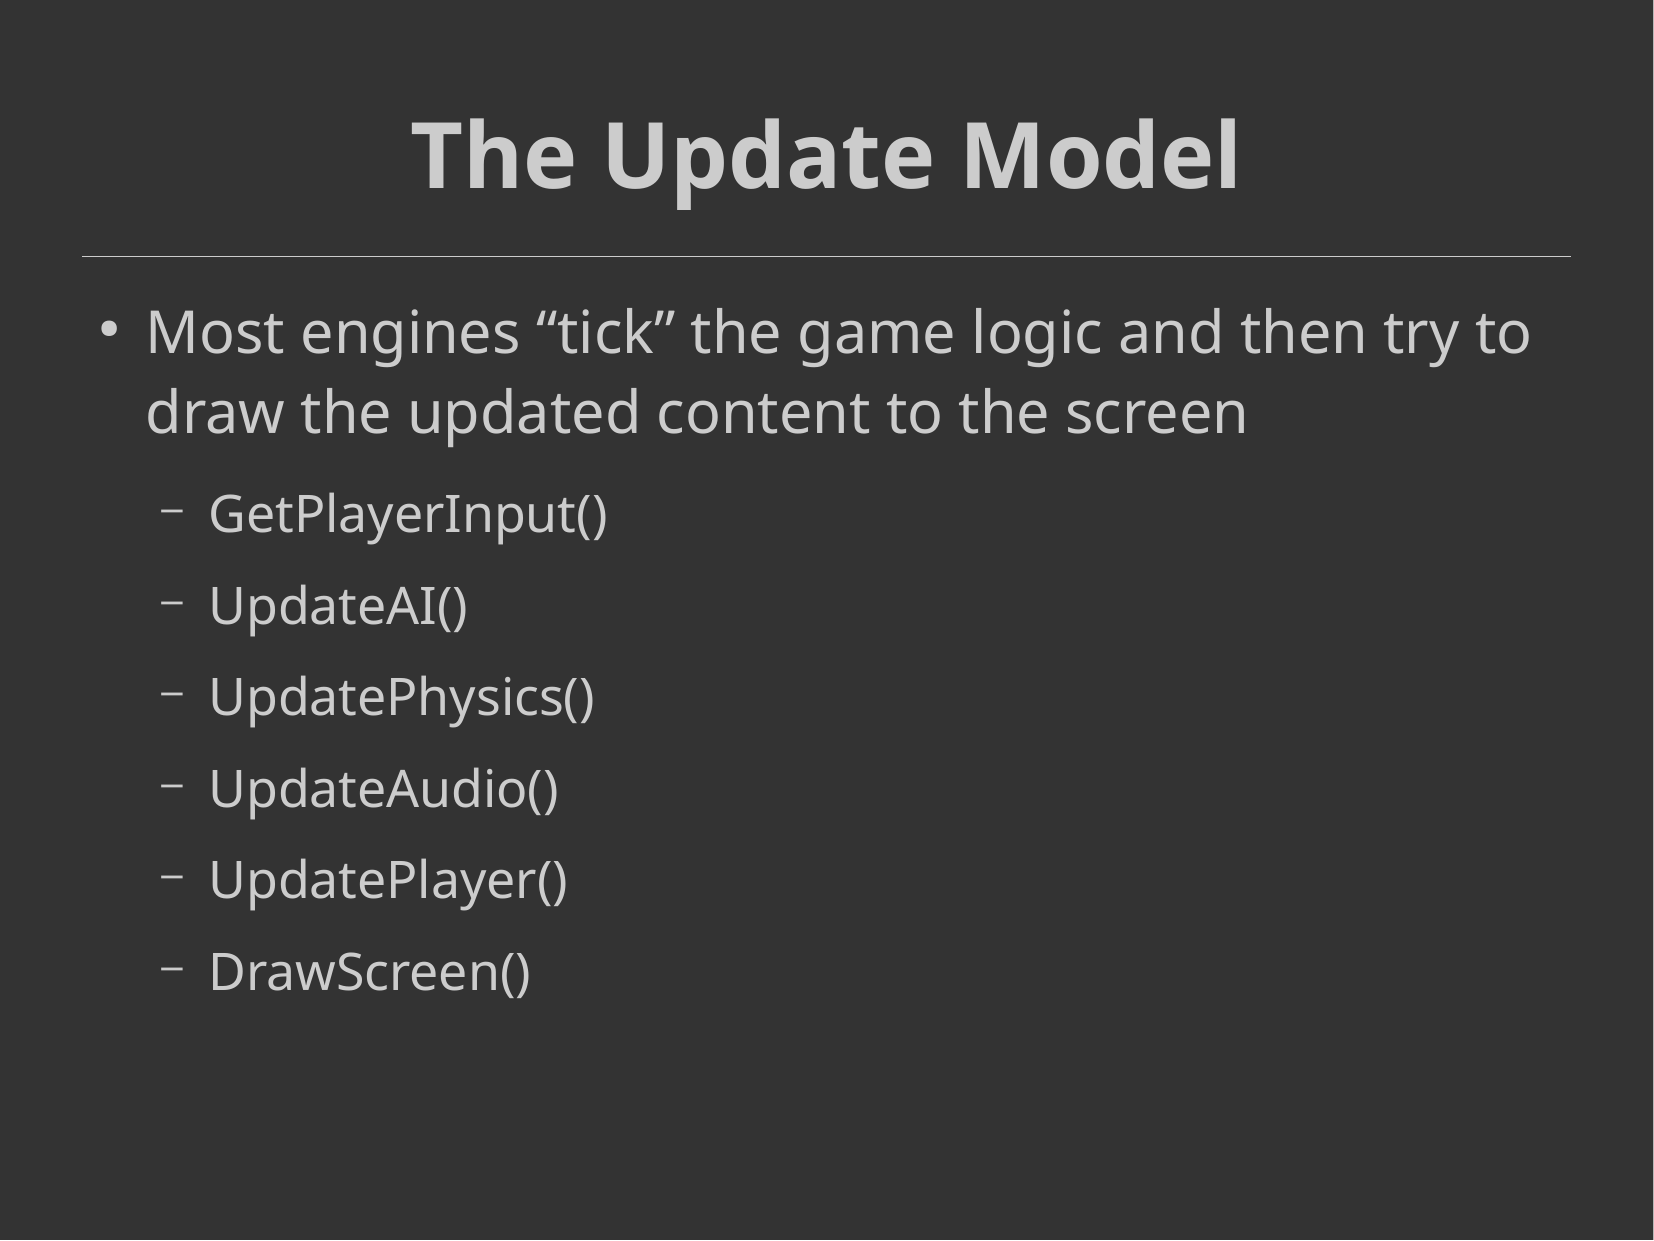

# The Update Model
Most engines “tick” the game logic and then try to draw the updated content to the screen
GetPlayerInput()
UpdateAI()
UpdatePhysics()
UpdateAudio()
UpdatePlayer()
DrawScreen()